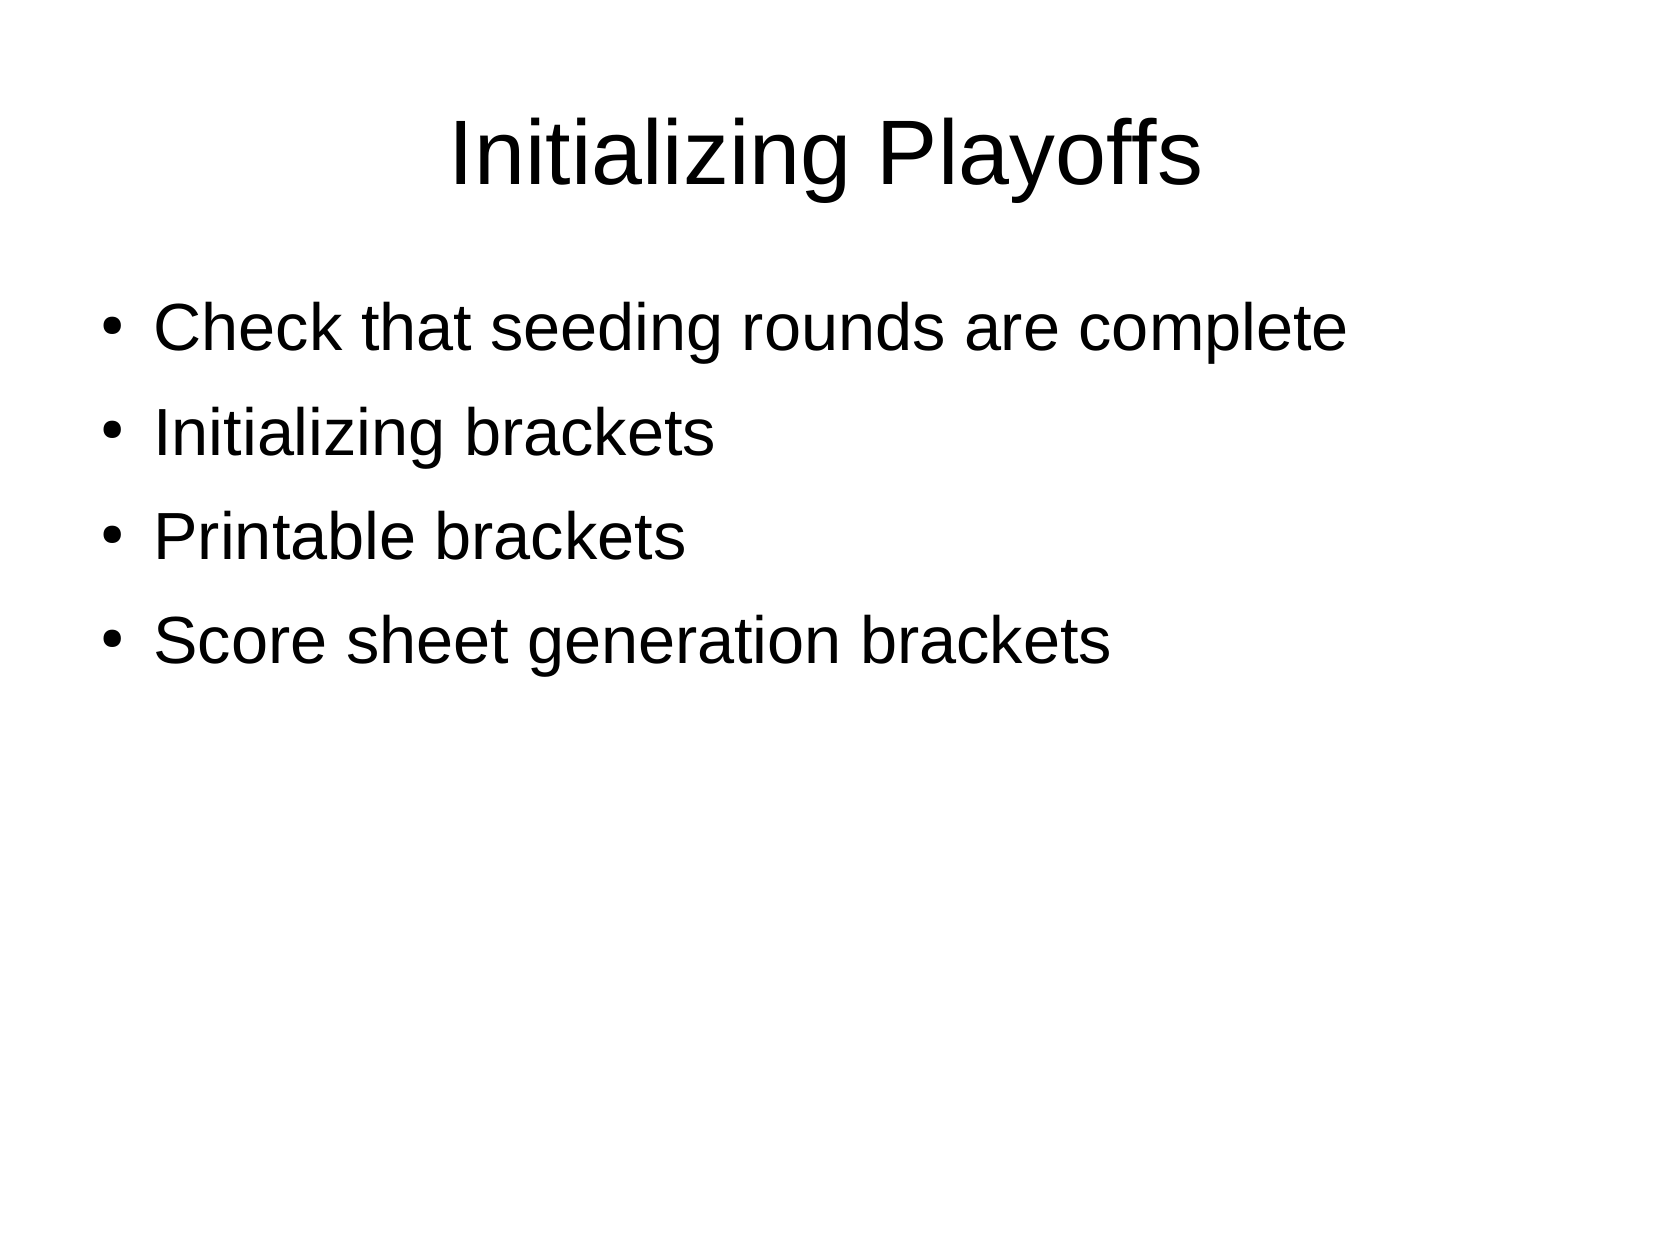

# Initializing Playoffs
Check that seeding rounds are complete
Initializing brackets
Printable brackets
Score sheet generation brackets